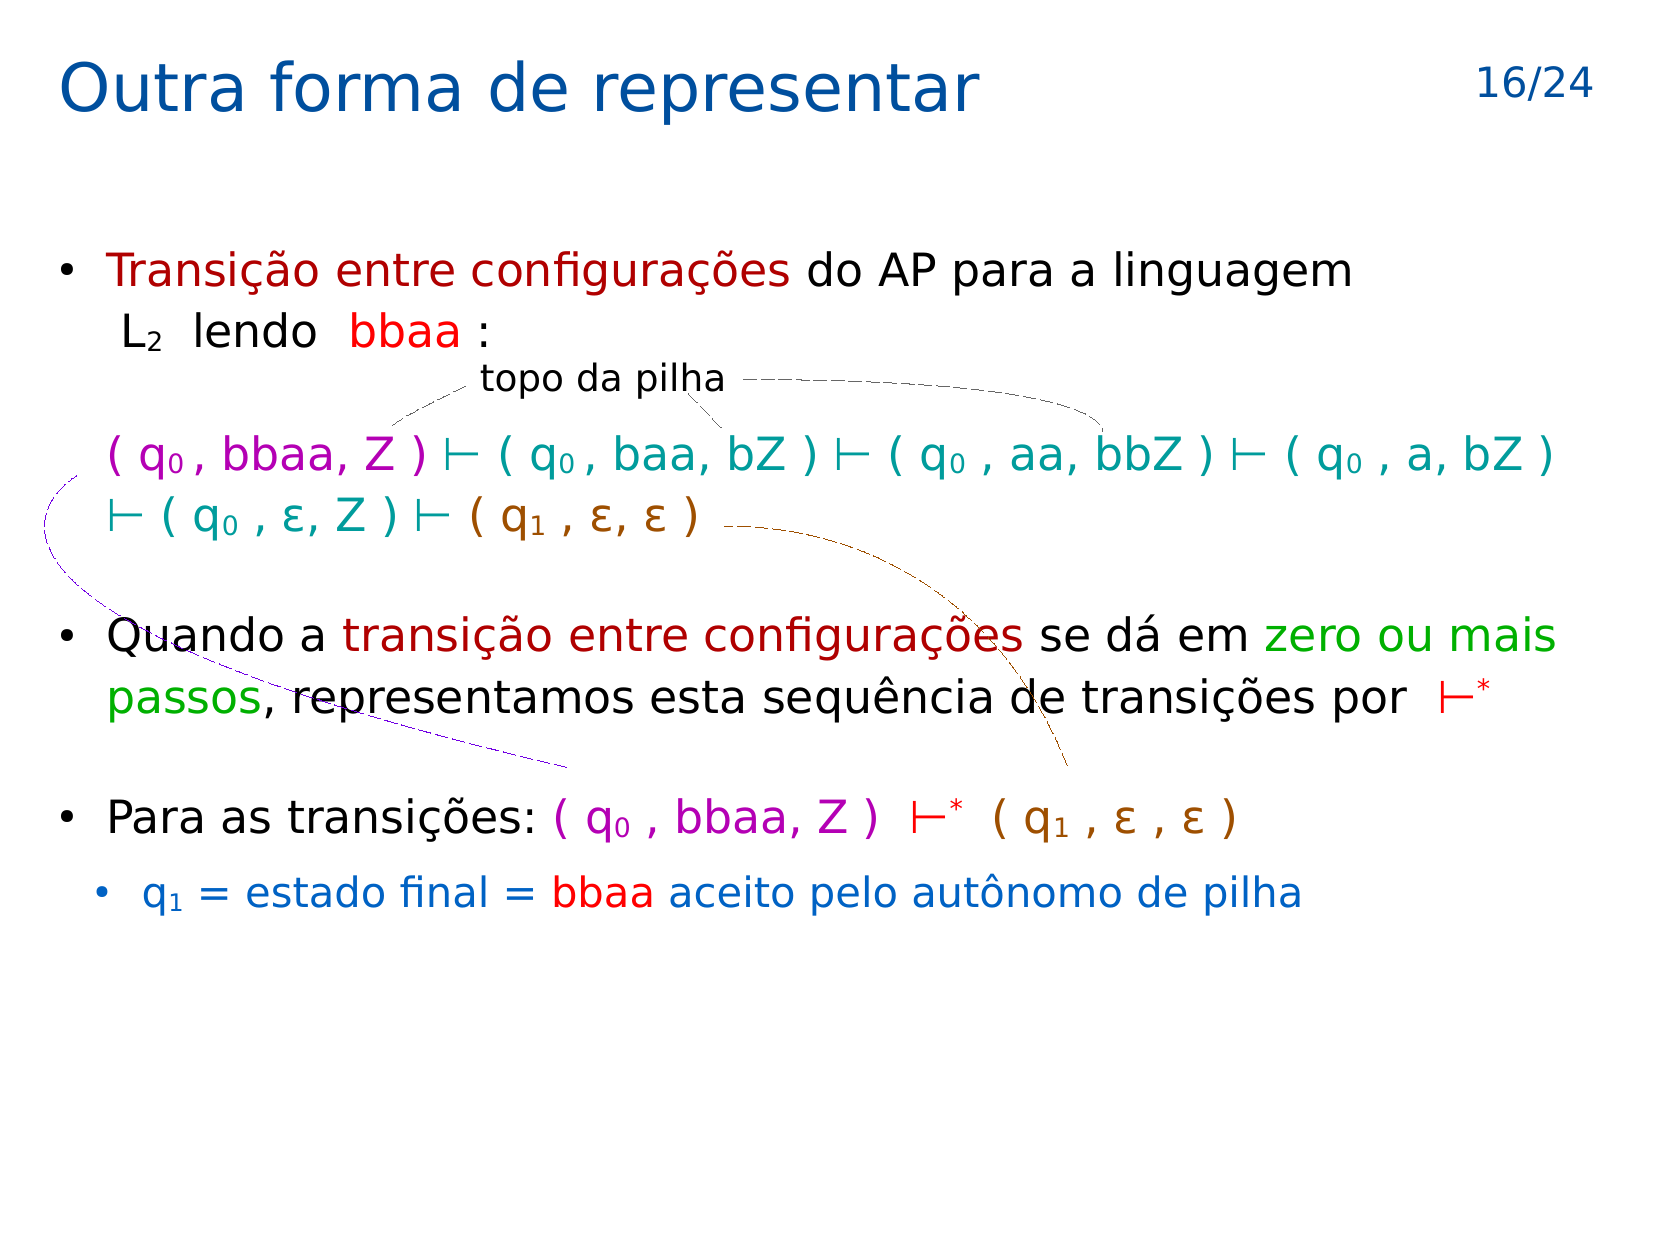

# Outra forma de representar
16
Transição entre configurações do AP para a linguagem
 L2 lendo bbaa :
( q0 , bbaa, Z ) ⊢ ( q0 , baa, bZ ) ⊢ ( q0 , aa, bbZ ) ⊢ ( q0 , a, bZ ) ⊢ ( q0 , ε, Z ) ⊢ ( q1 , ε, ε )
Quando a transição entre configurações se dá em zero ou mais passos, representamos esta sequência de transições por ⊢*
Para as transições: ( q0 , bbaa, Z ) ⊢* ( q1 , ε , ε )
q1 = estado final = bbaa aceito pelo autônomo de pilha
topo da pilha